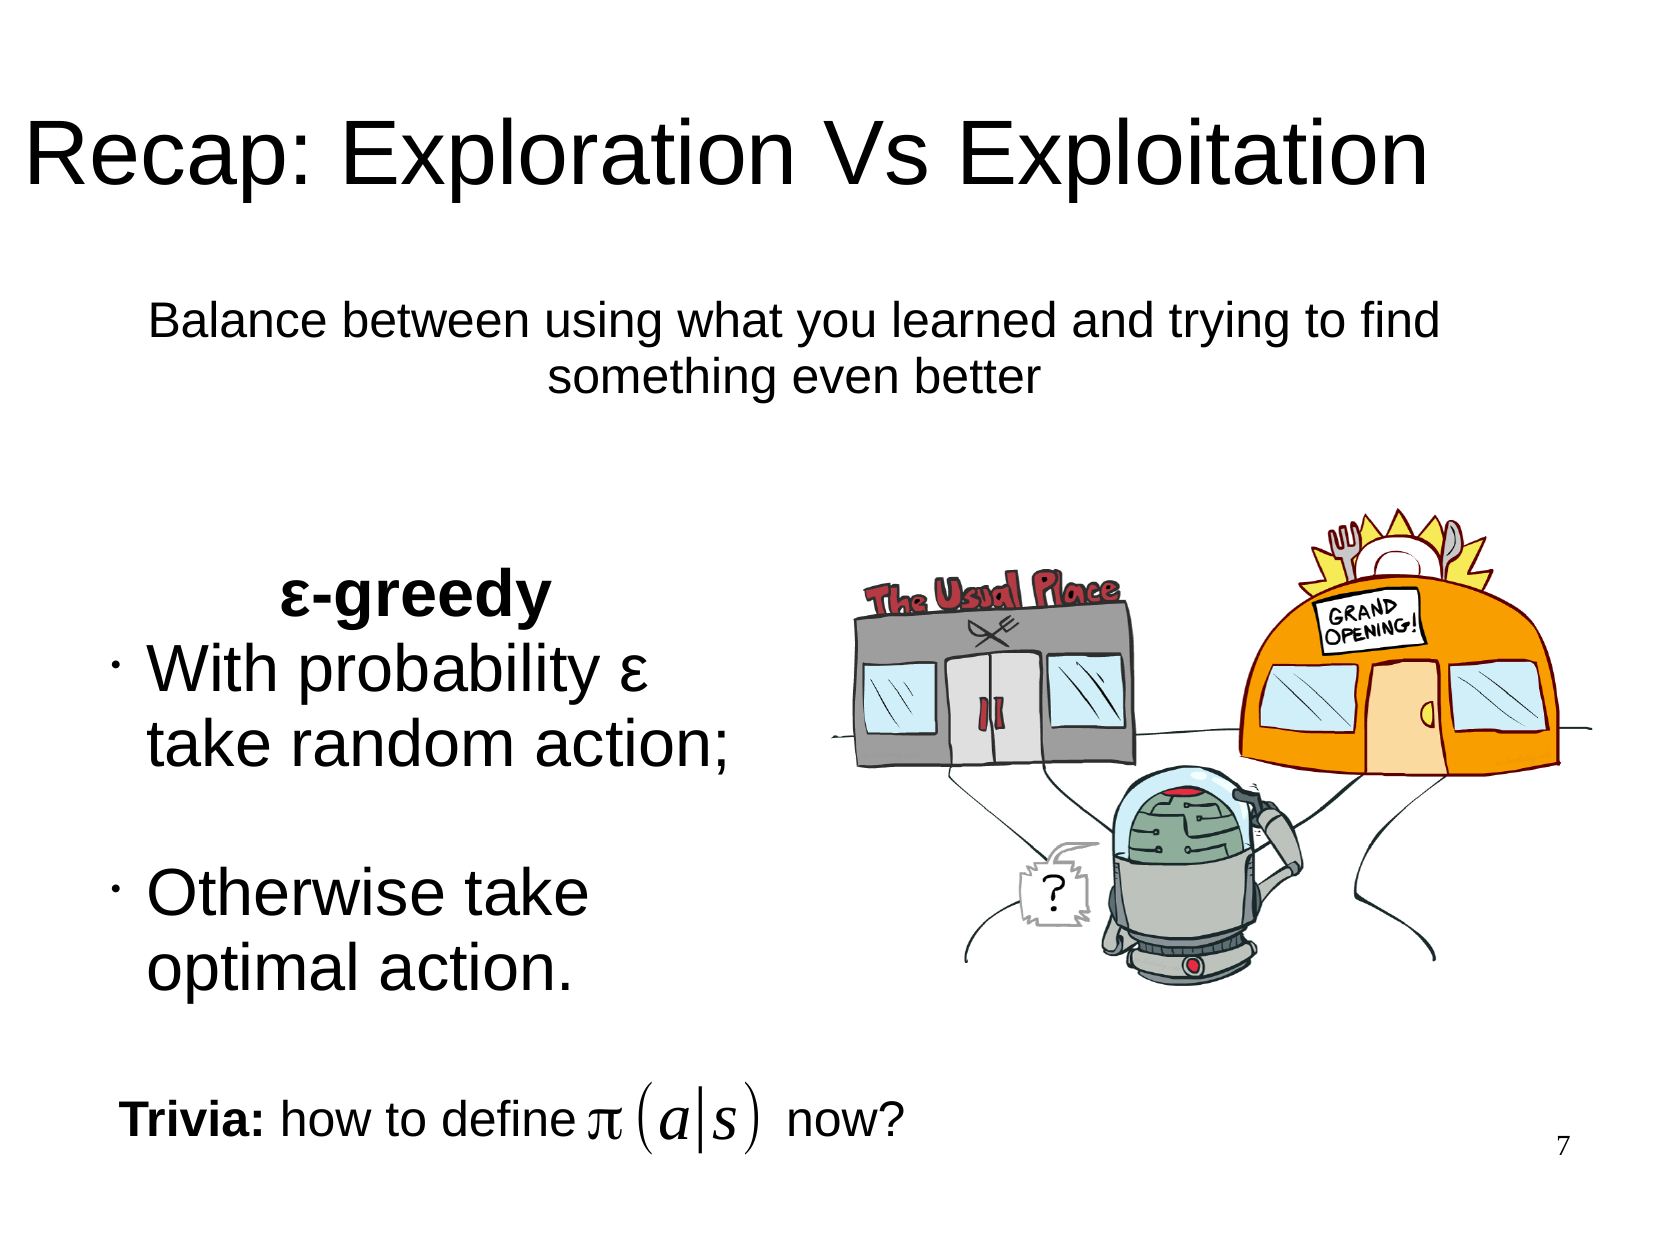

# Recap: Exploration Vs Exploitation
Balance between using what you learned and trying to find something even better
ε-greedy
With probability ε
take random action;
Otherwise take optimal action.
Trivia: how to define now?
7